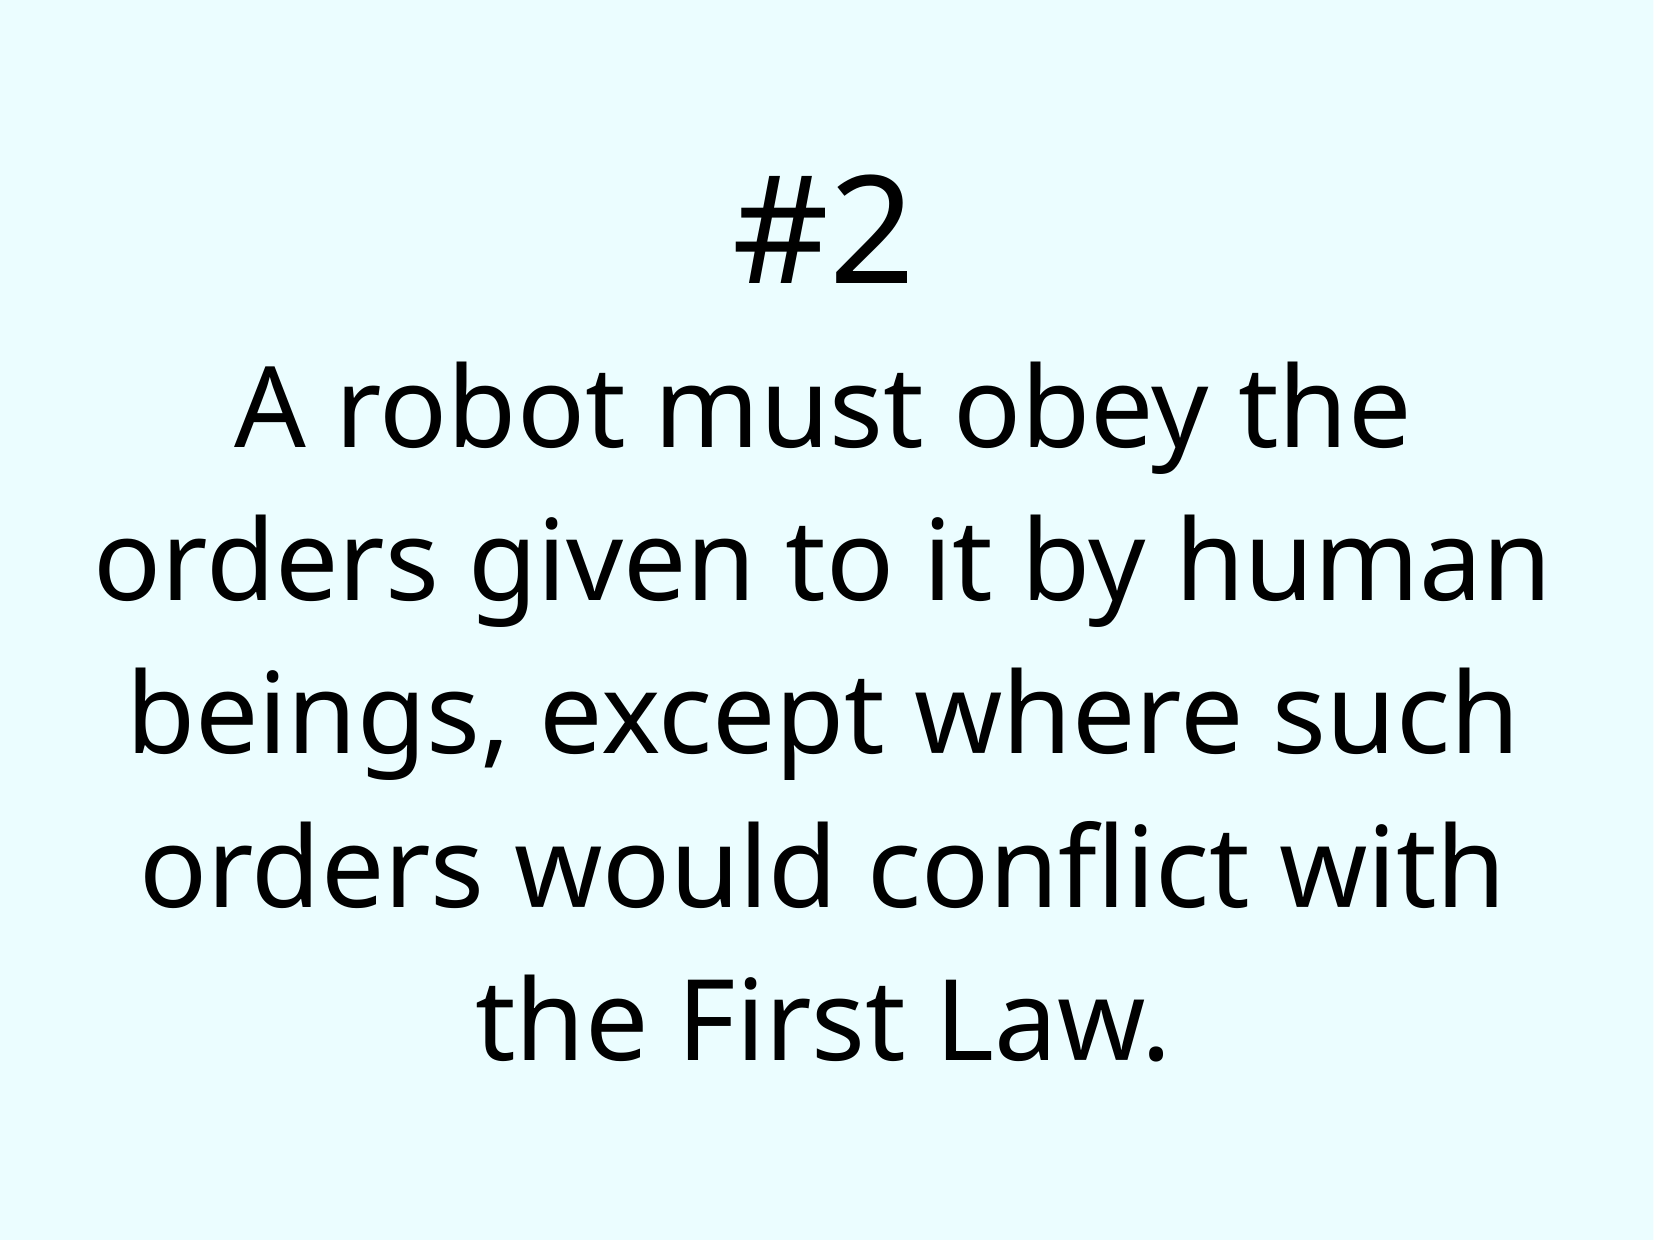

#2
A robot must obey the orders given to it by human beings, except where such orders would conflict with the First Law.